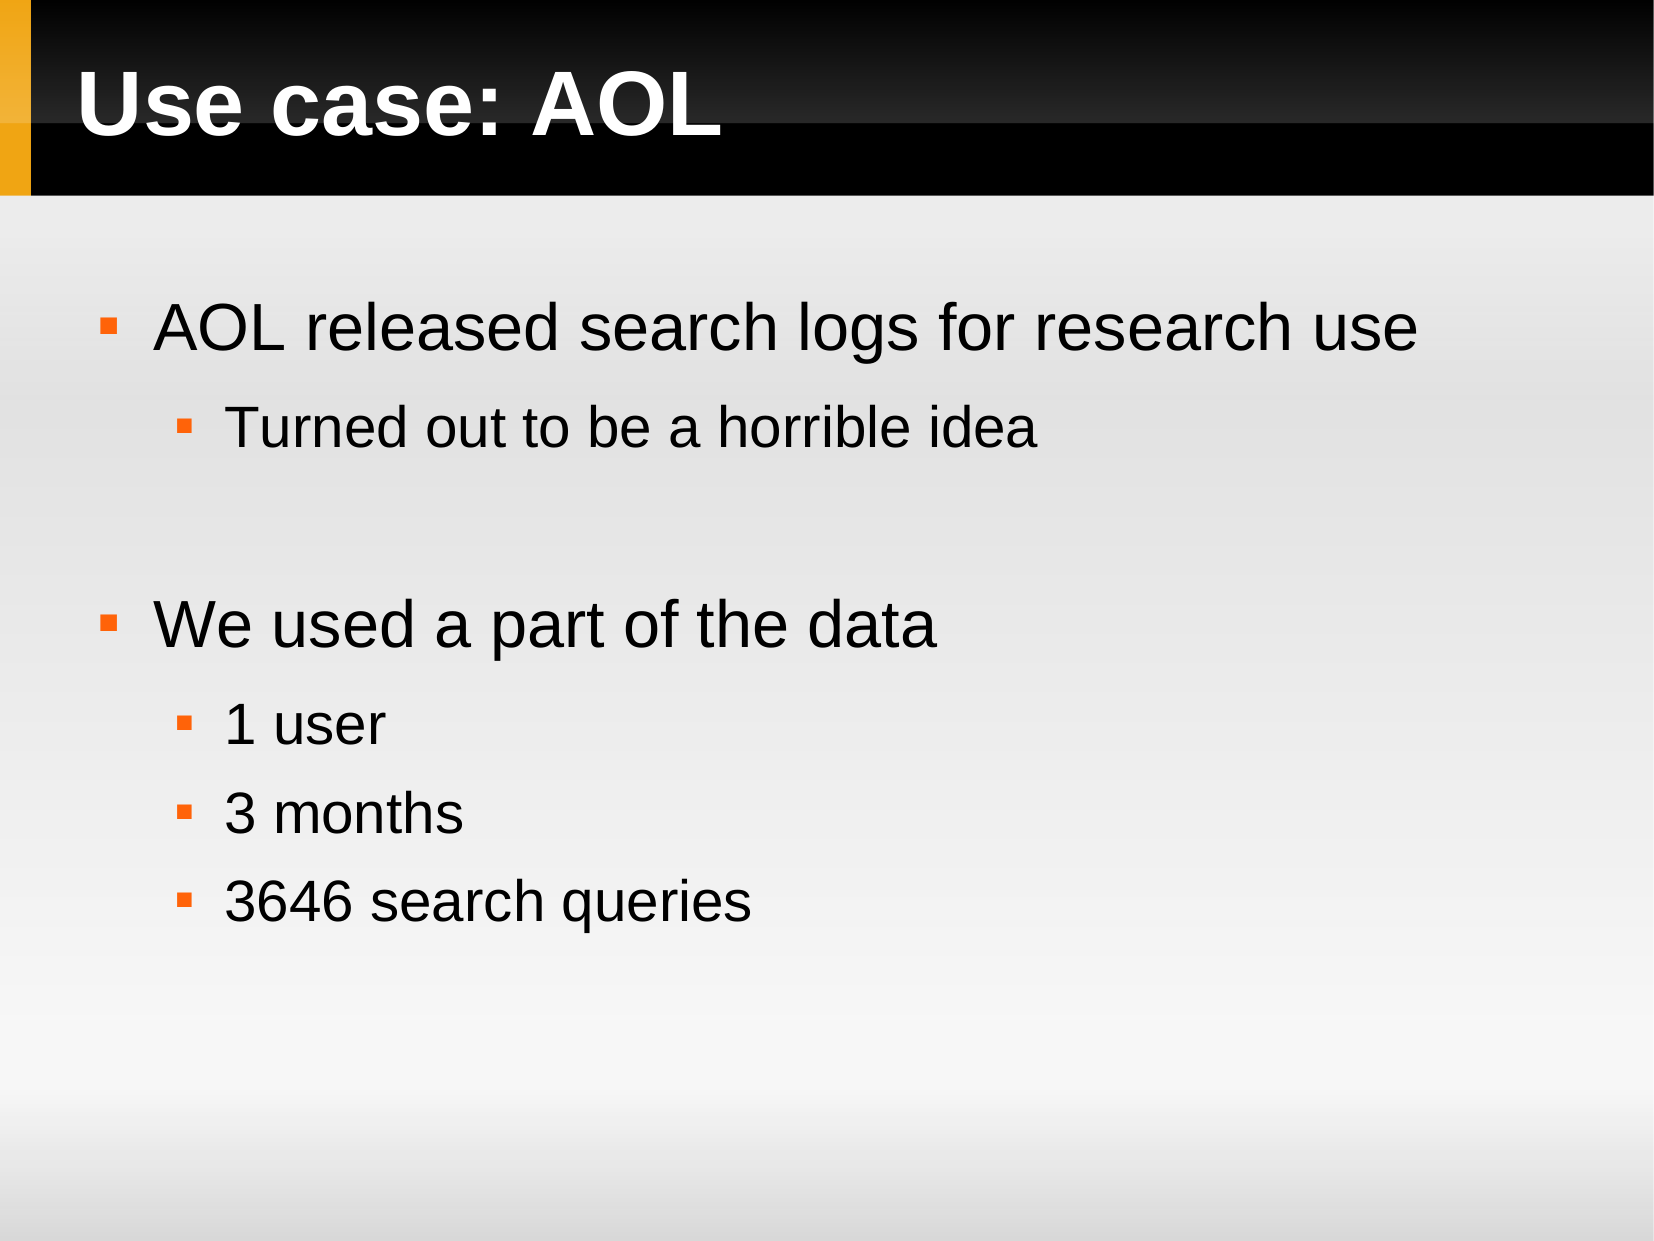

# Use case: AOL
AOL released search logs for research use
Turned out to be a horrible idea
We used a part of the data
1 user
3 months
3646 search queries